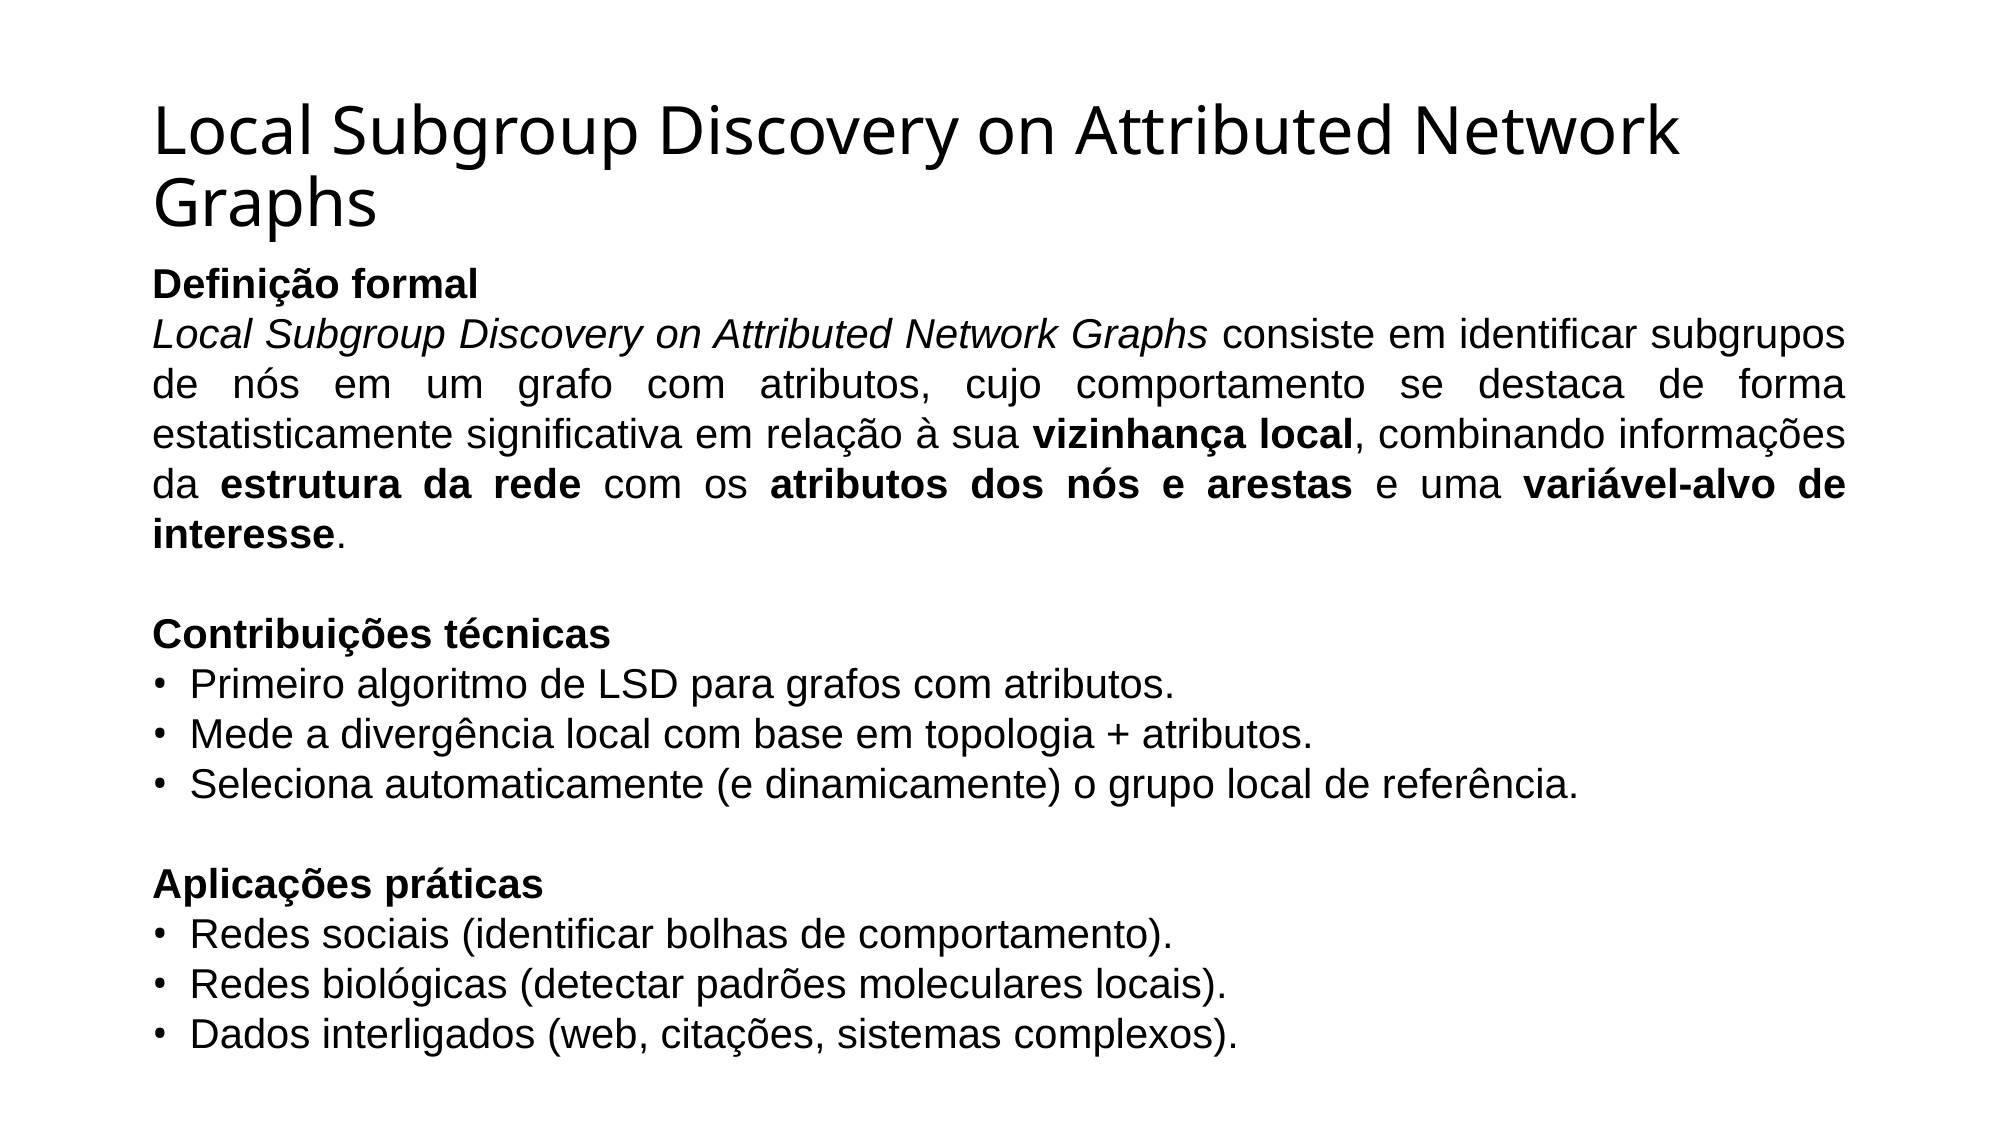

# Local Subgroup Discovery on Attributed Network Graphs
Definição formal
Local Subgroup Discovery on Attributed Network Graphs consiste em identificar subgrupos de nós em um grafo com atributos, cujo comportamento se destaca de forma estatisticamente significativa em relação à sua vizinhança local, combinando informações da estrutura da rede com os atributos dos nós e arestas e uma variável-alvo de interesse.
Contribuições técnicas
Primeiro algoritmo de LSD para grafos com atributos.
Mede a divergência local com base em topologia + atributos.
Seleciona automaticamente (e dinamicamente) o grupo local de referência.
Aplicações práticas
Redes sociais (identificar bolhas de comportamento).
Redes biológicas (detectar padrões moleculares locais).
Dados interligados (web, citações, sistemas complexos).